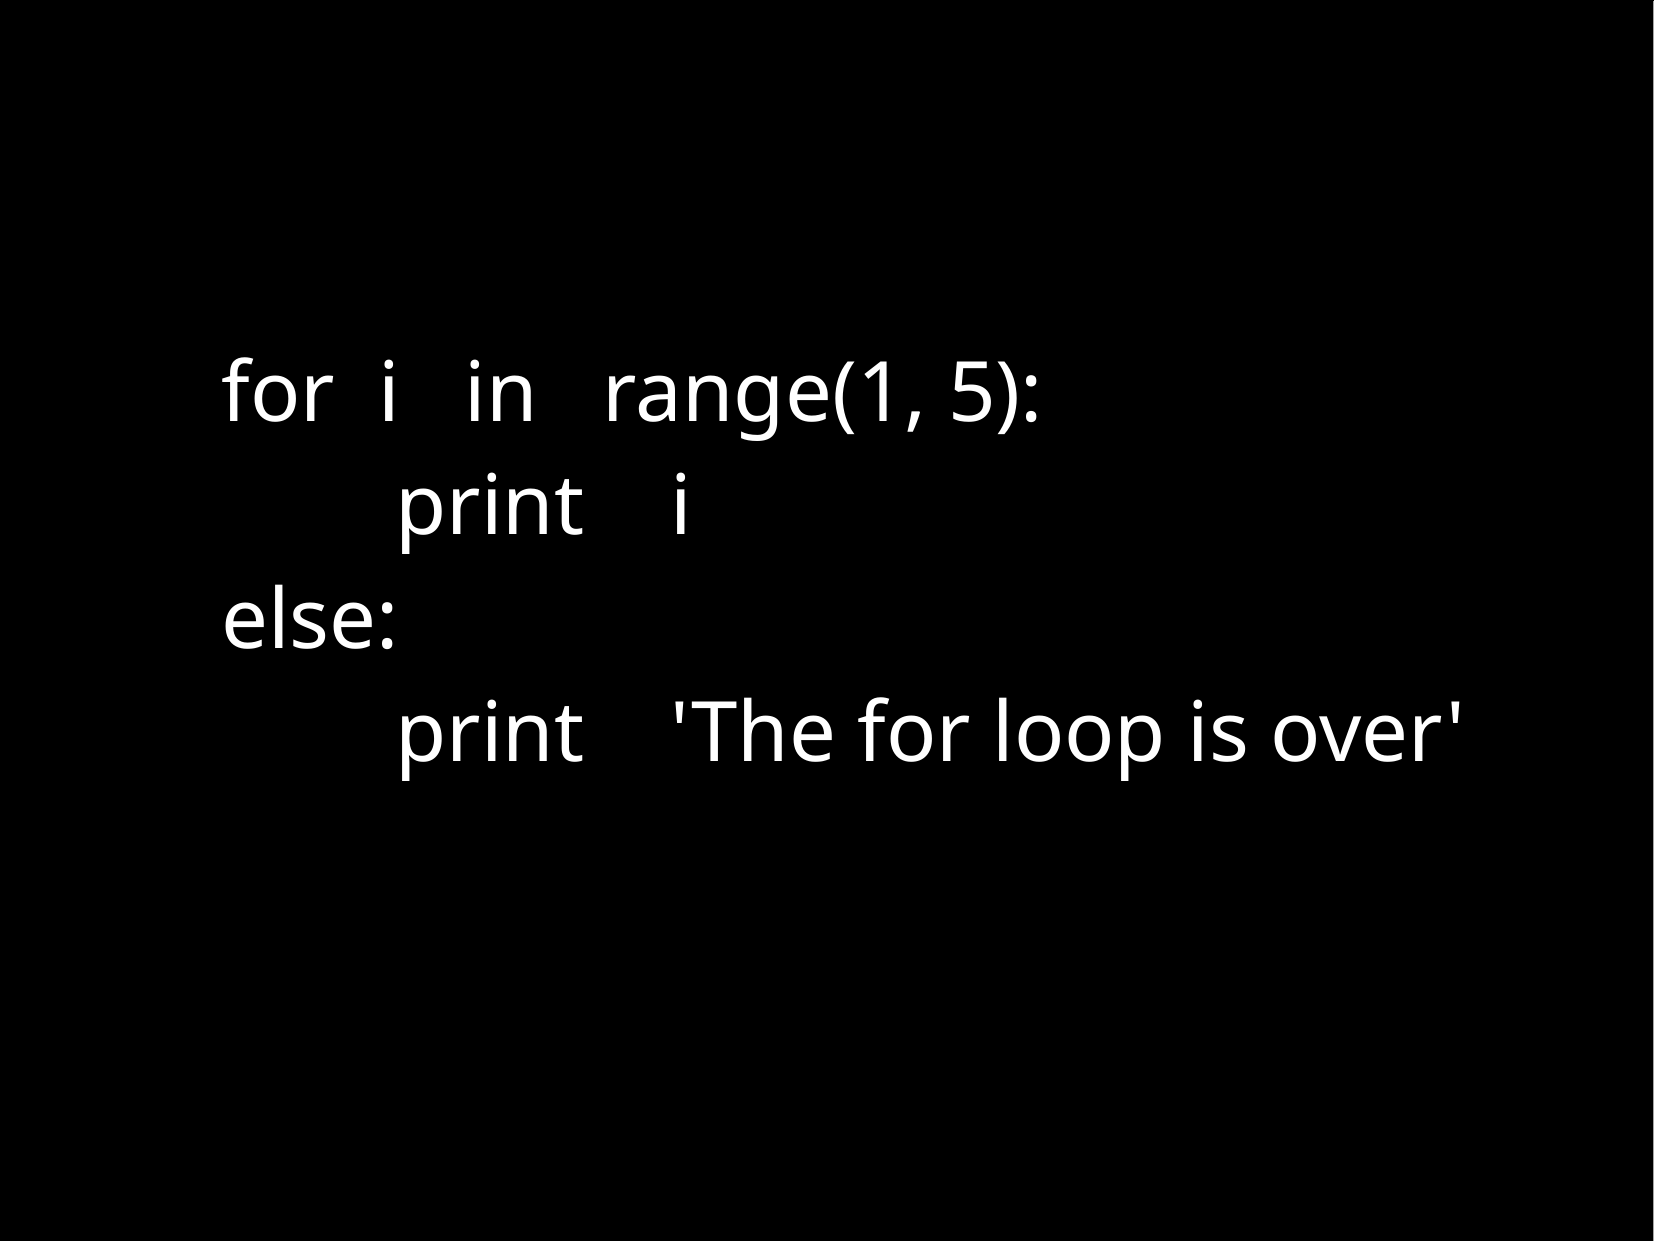

for i in range(1, 5):
 print i
else:
 print 'The for loop is over'